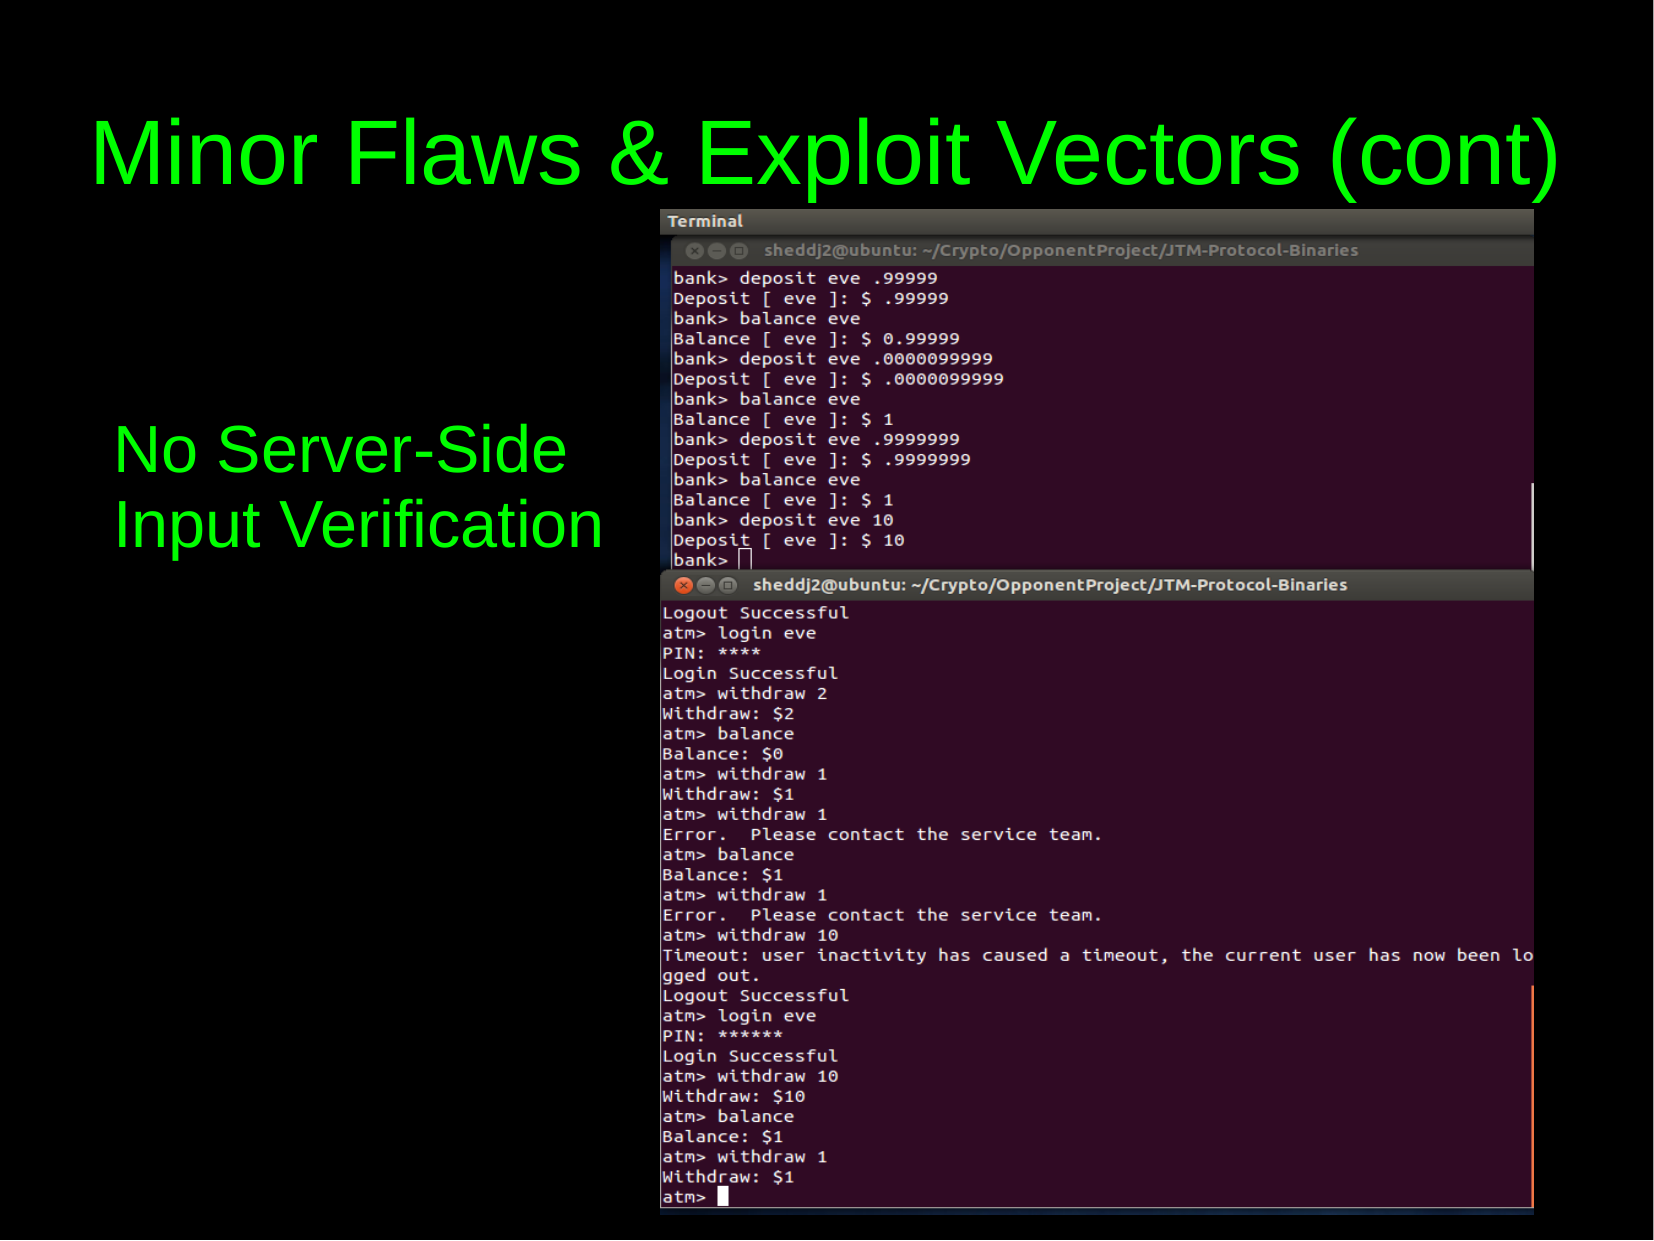

# Minor Flaws & Exploit Vectors (cont)
No Server-Side
Input Verification